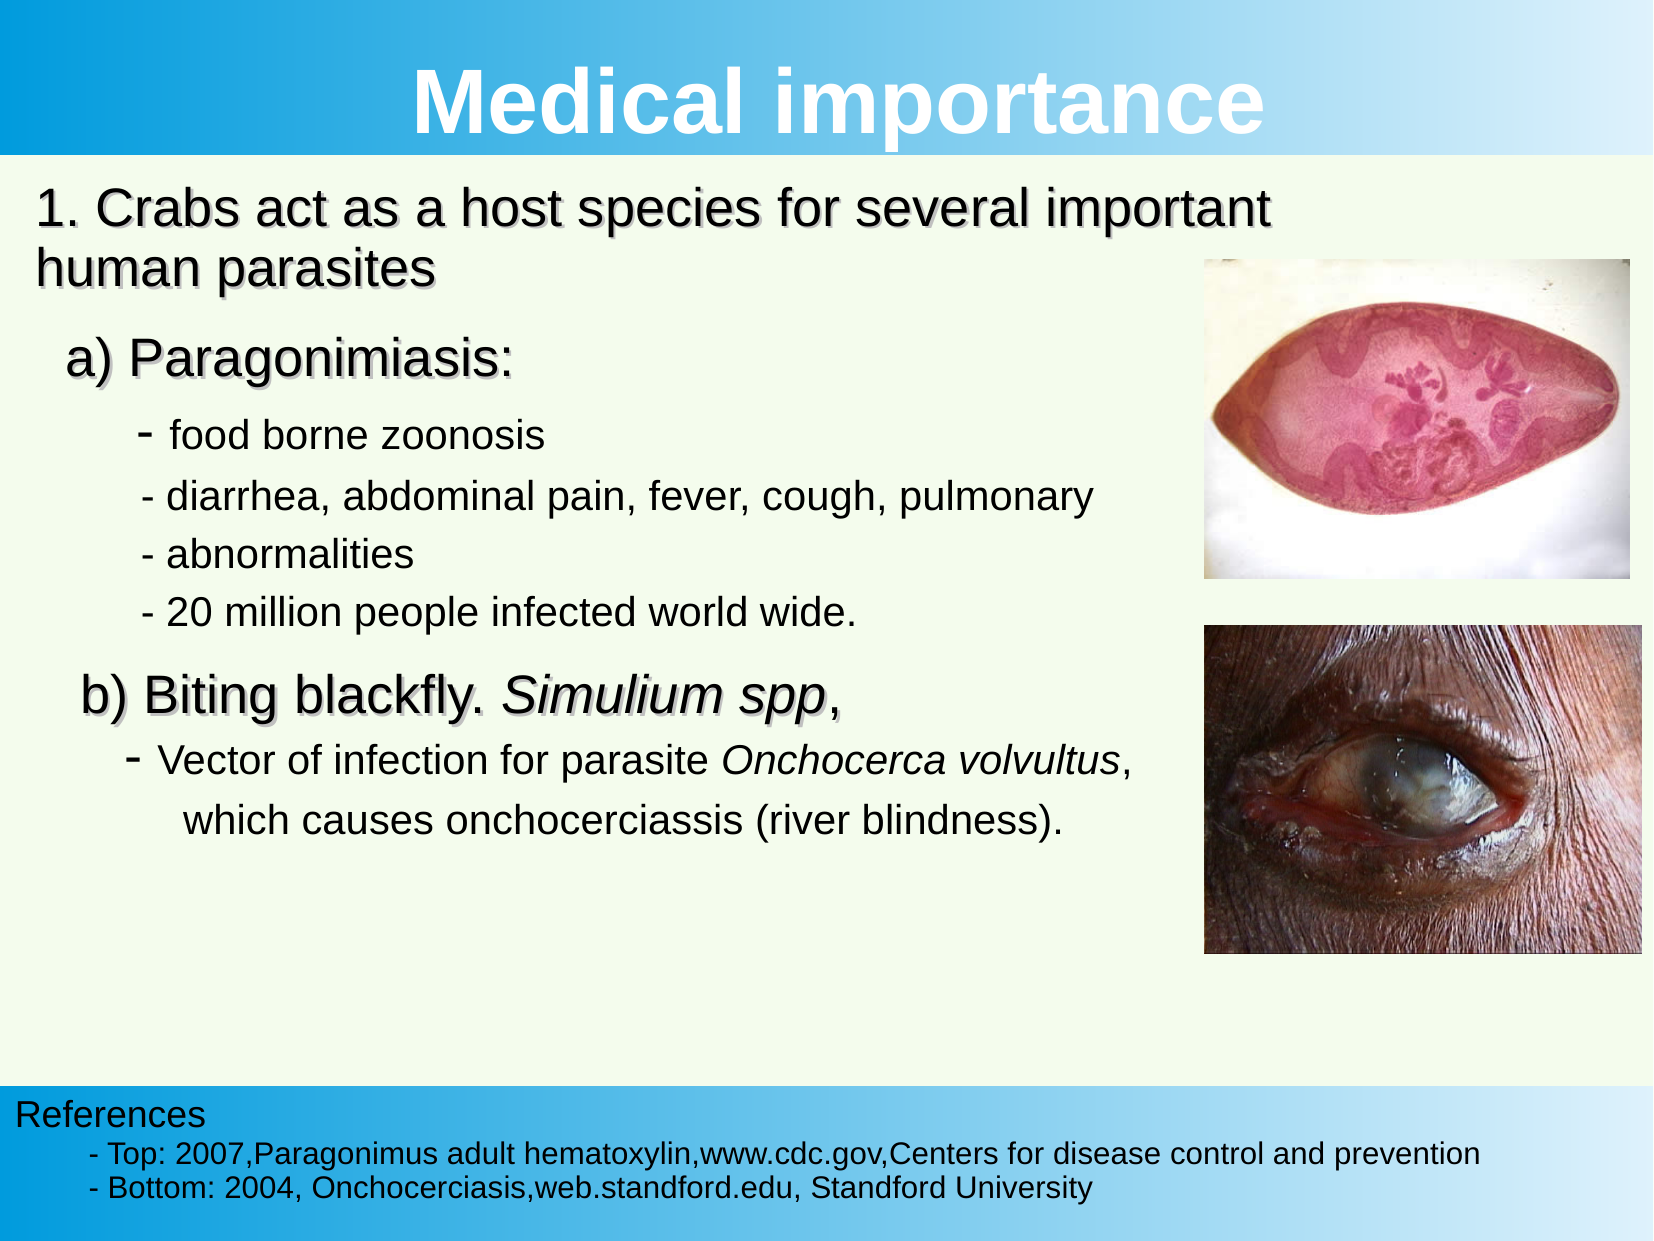

# Medical importance
1. Crabs act as a host species for several important human parasites
 a) Paragonimiasis:
 - food borne zoonosis
 - diarrhea, abdominal pain, fever, cough, pulmonary
 - abnormalities
 - 20 million people infected world wide.
 b) Biting blackfly. Simulium spp,
	 - Vector of infection for parasite Onchocerca volvultus,
 		which causes onchocerciassis (river blindness).
References
	- Top: 2007,Paragonimus adult hematoxylin,www.cdc.gov,Centers for disease control and prevention
	- Bottom: 2004, Onchocerciasis,web.standford.edu, Standford University